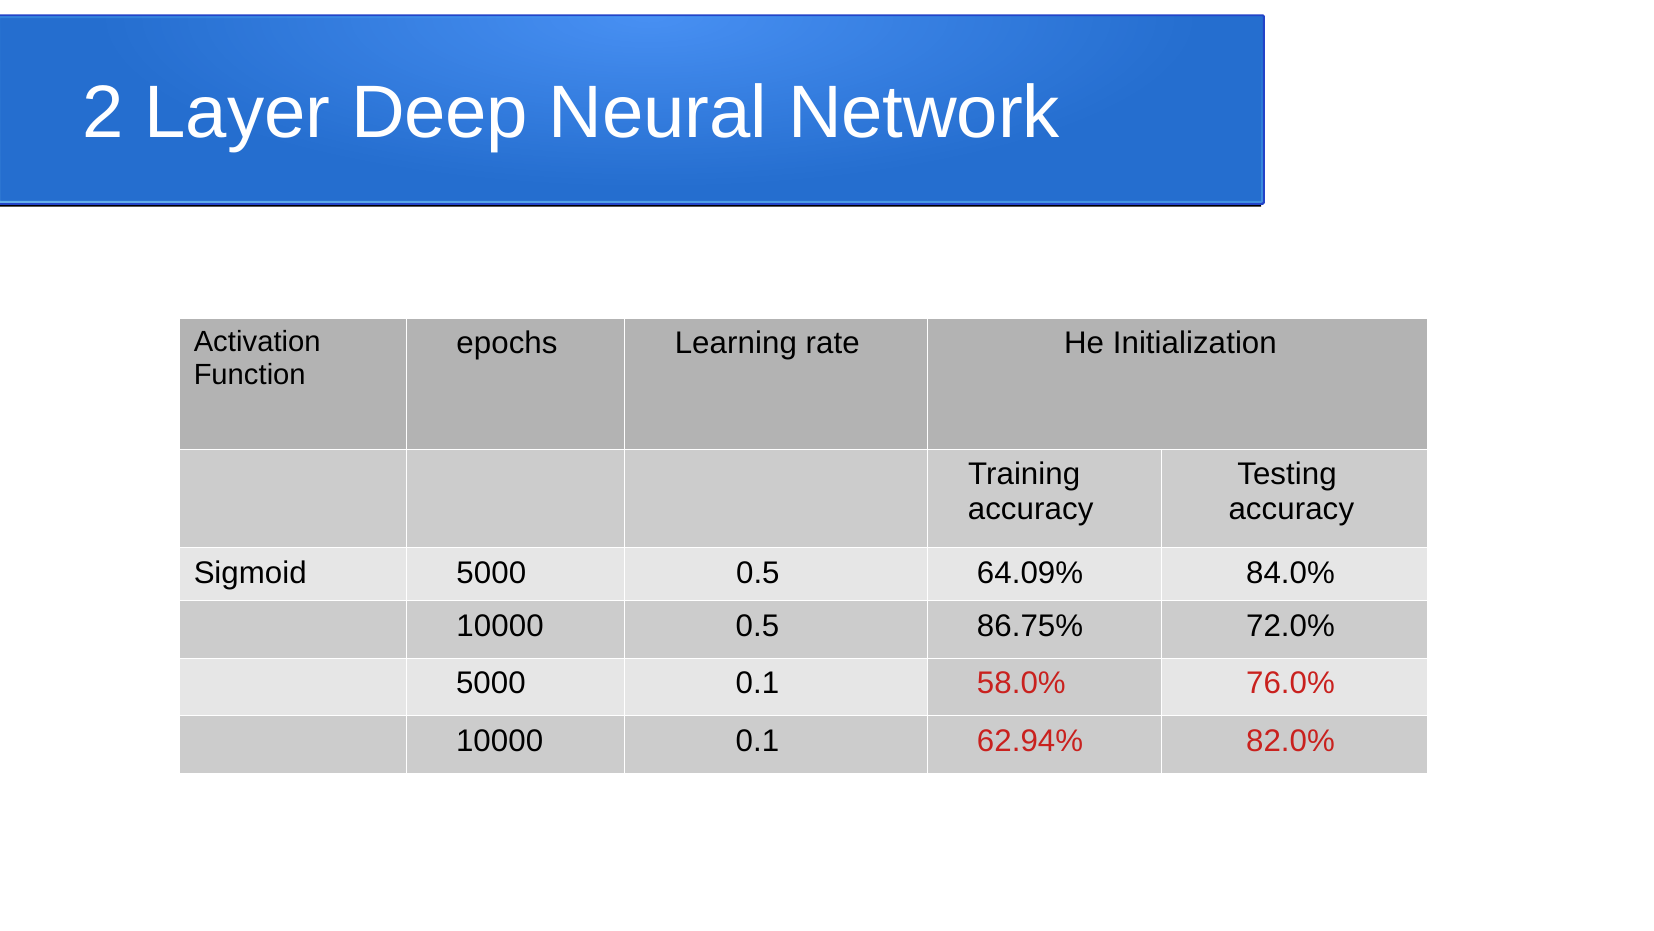

# 2 Layer Deep Neural Network
| Activation Function | epochs | Learning rate | He Initialization | |
| --- | --- | --- | --- | --- |
| | | | Training accuracy | Testing accuracy |
| Sigmoid | 5000 | 0.5 | 64.09% | 84.0% |
| | 10000 | 0.5 | 86.75% | 72.0% |
| | 5000 | 0.1 | 58.0% | 76.0% |
| | 10000 | 0.1 | 62.94% | 82.0% |